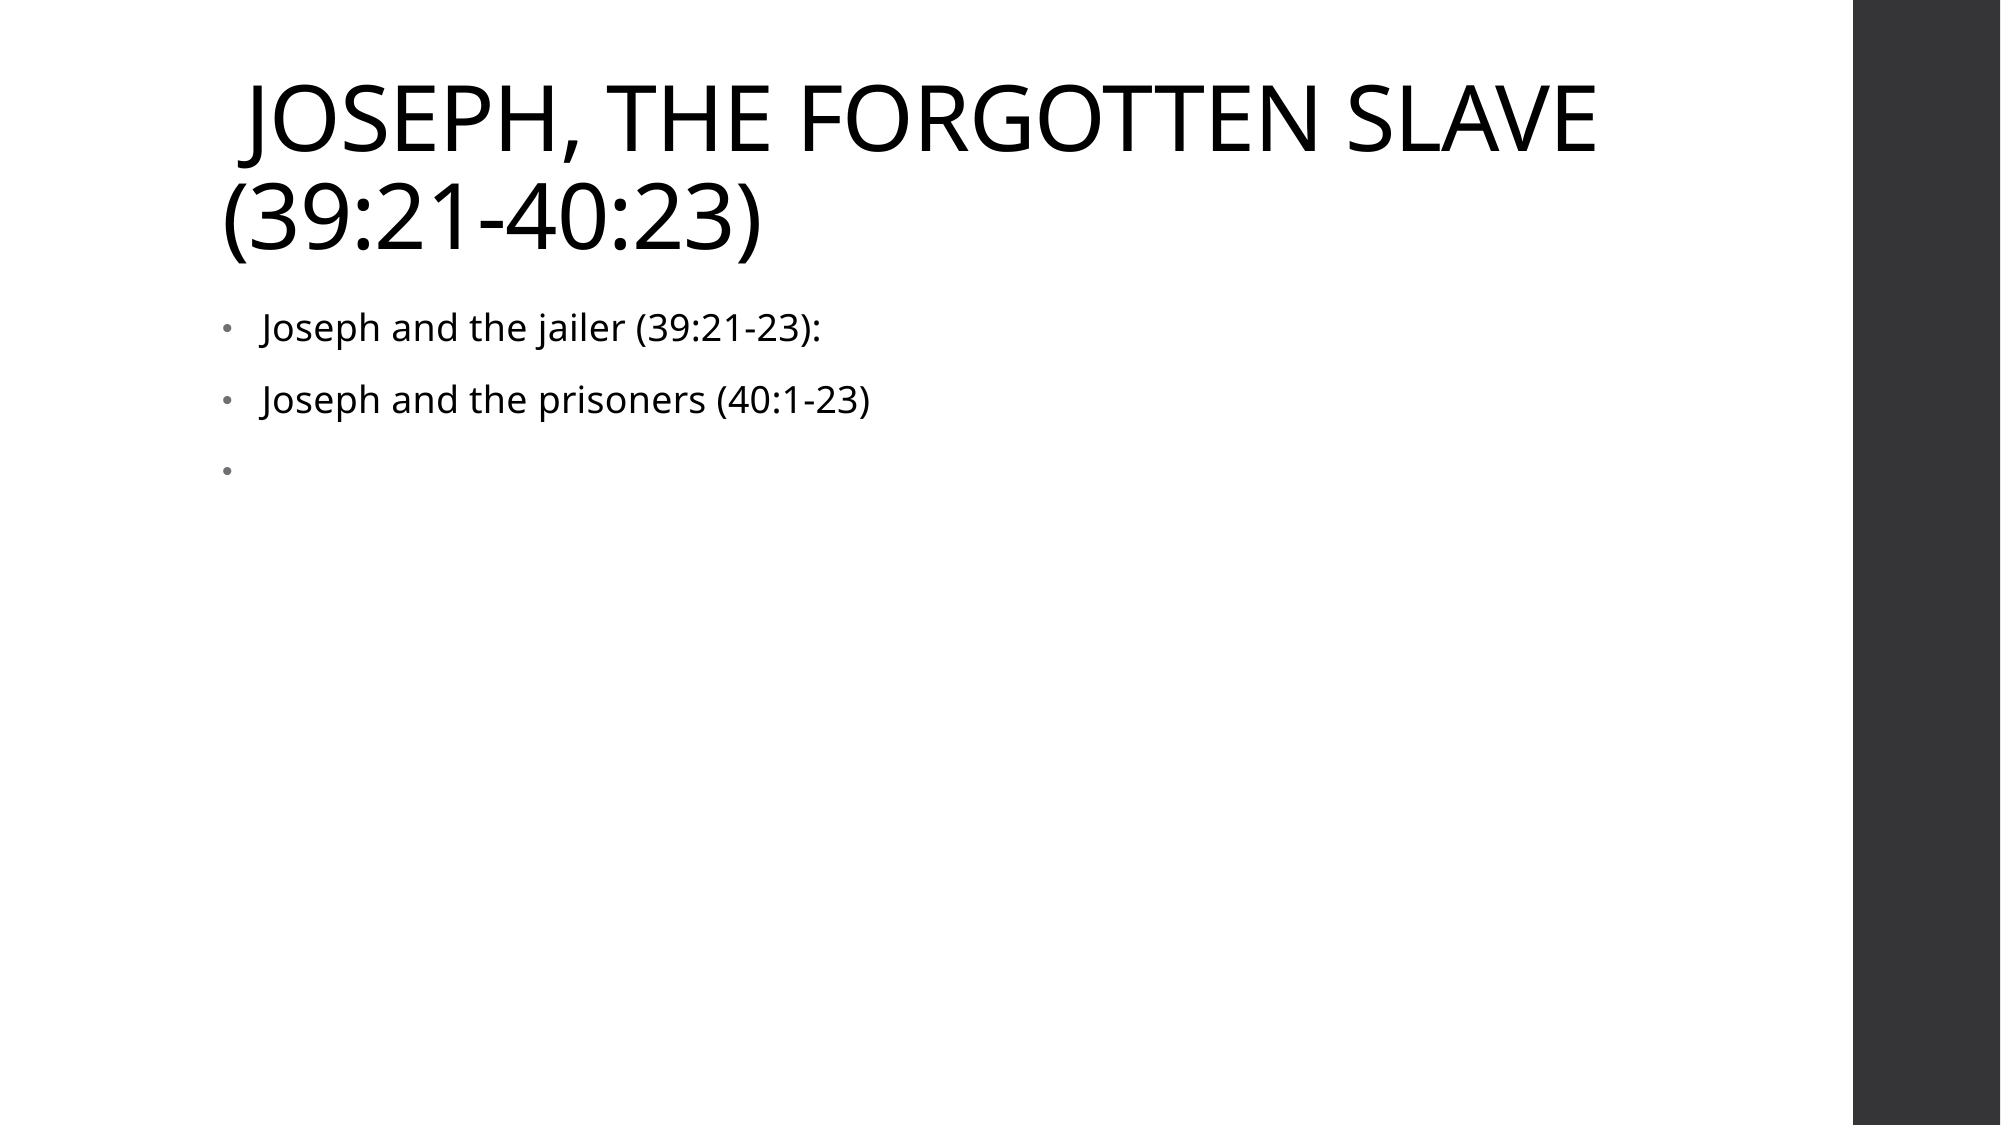

# JOSEPH, THE FORGOTTEN SLAVE (39:21-40:23)
 Joseph and the jailer (39:21-23):
 Joseph and the prisoners (40:1-23)